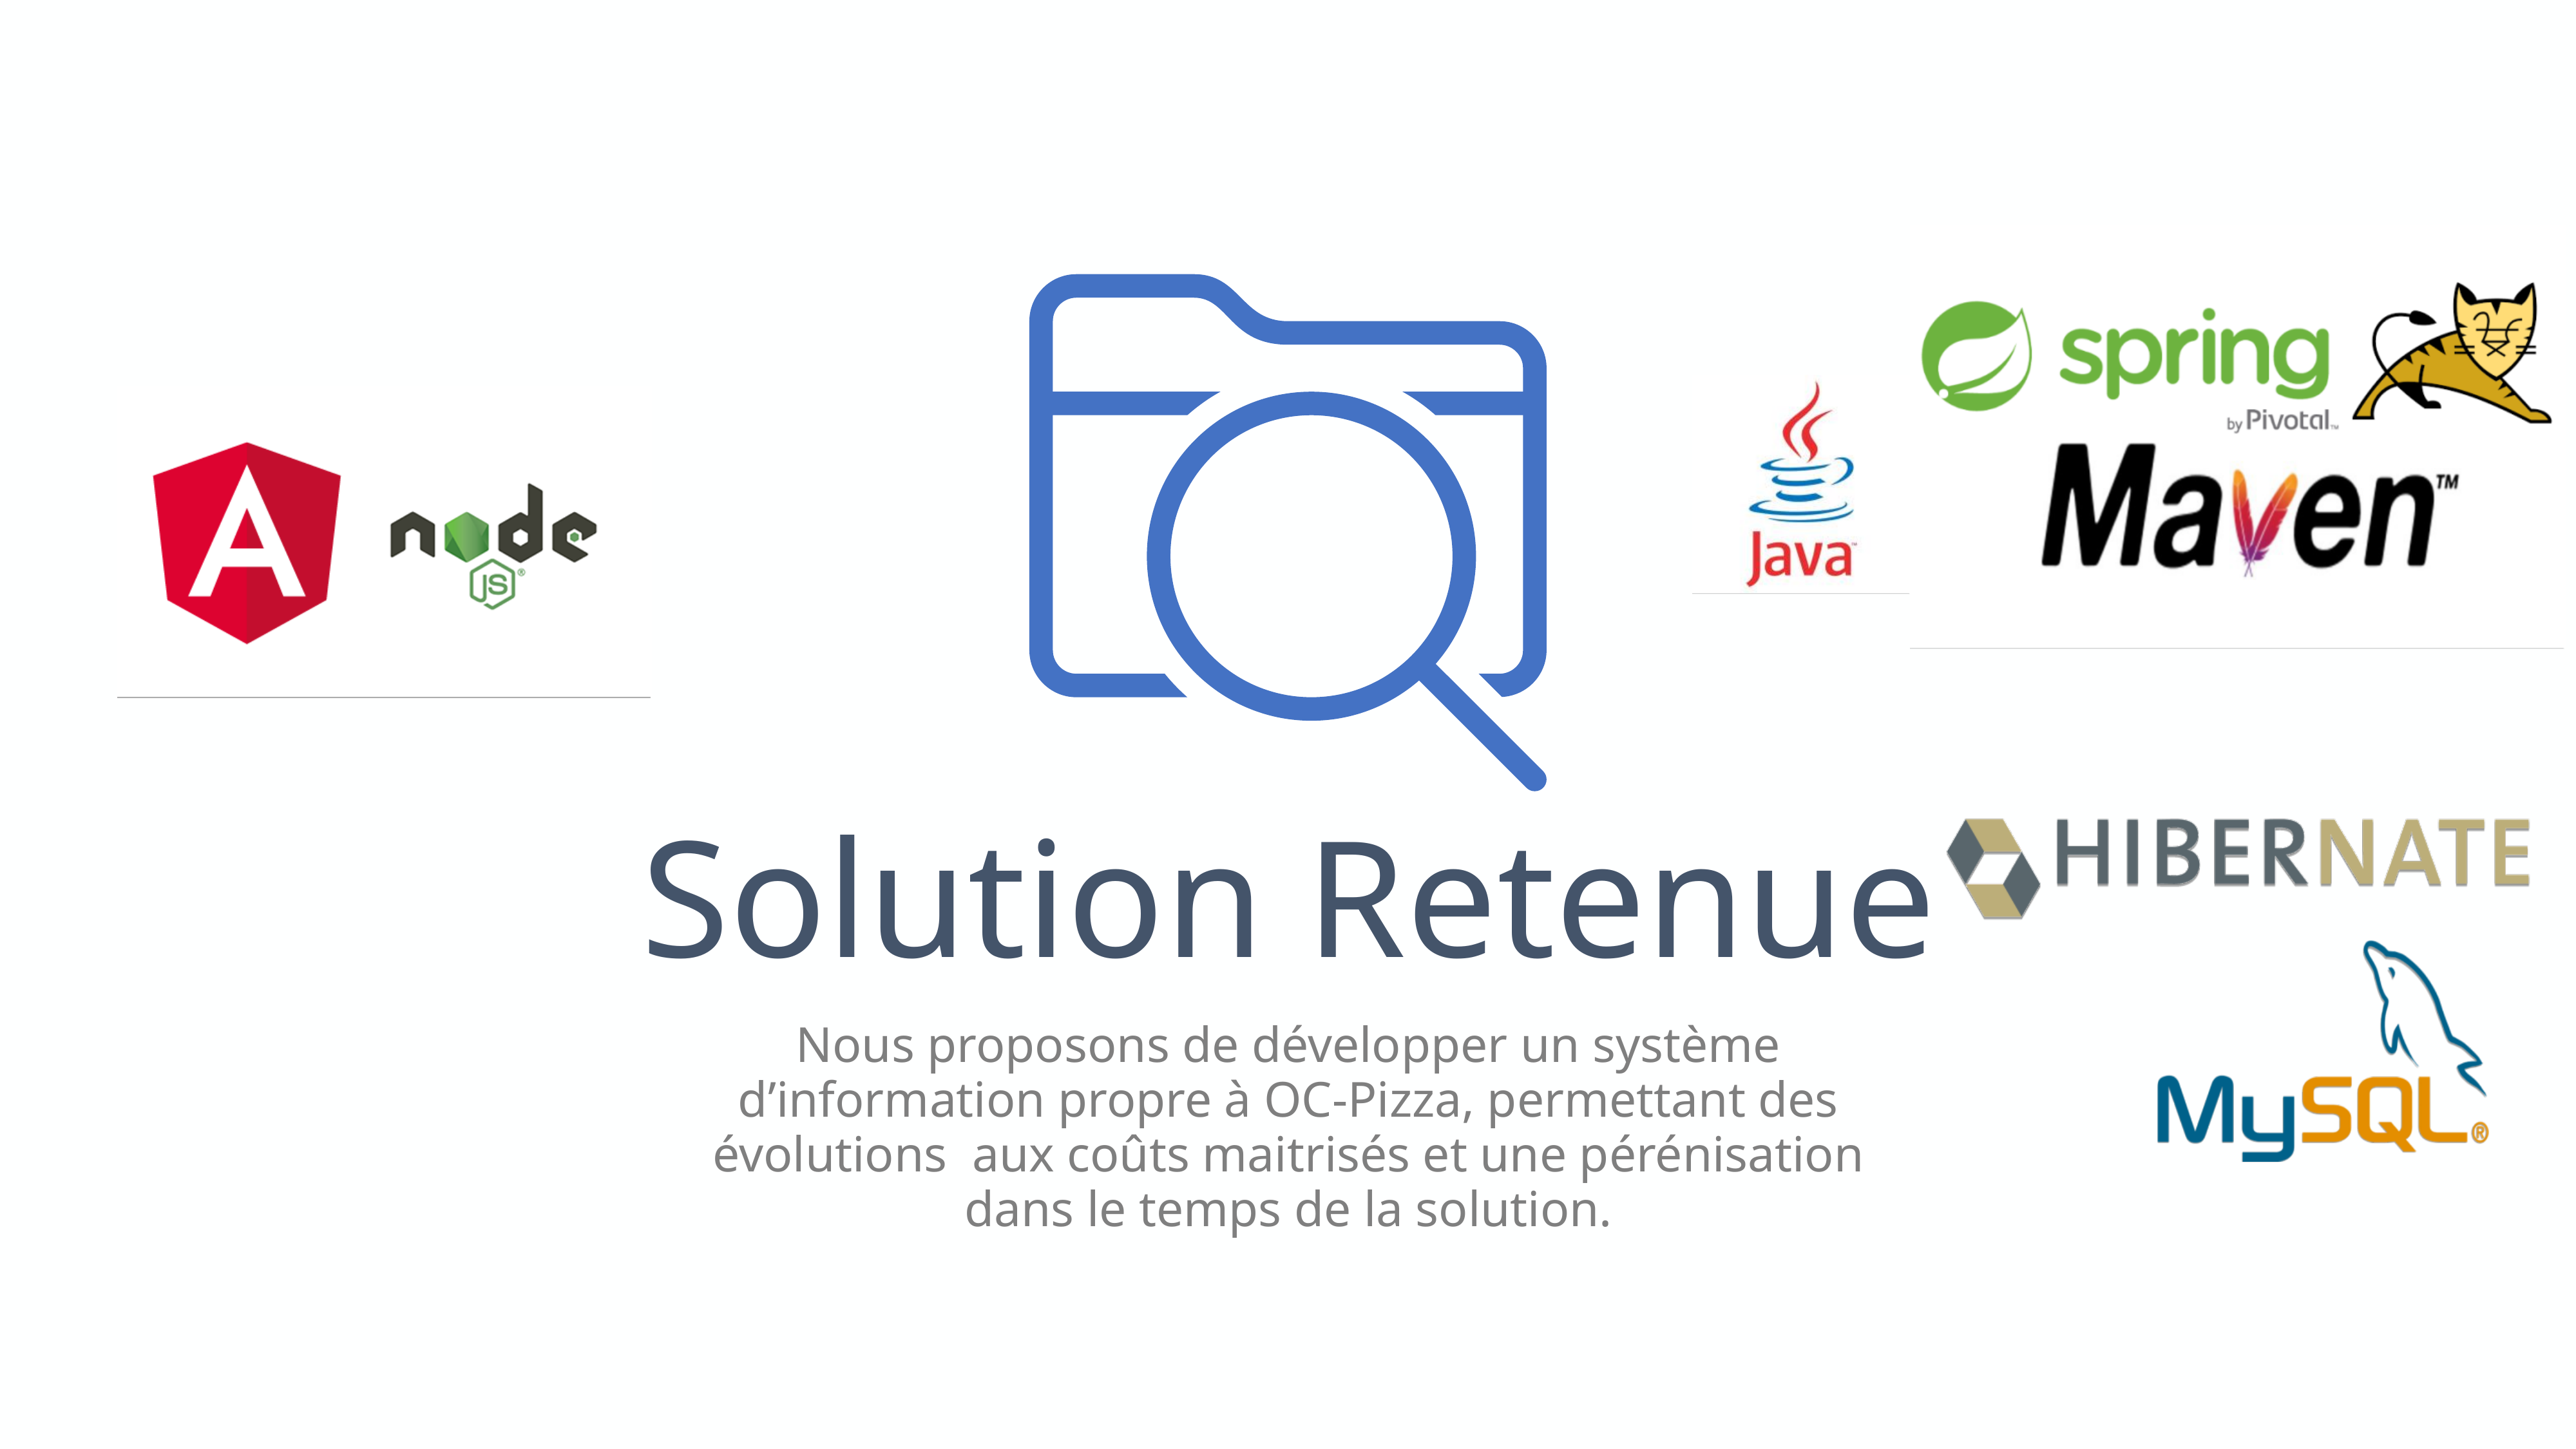

Solution Retenue
Nous proposons de développer un système d’information propre à OC-Pizza, permettant des évolutions aux coûts maitrisés et une pérénisation dans le temps de la solution.